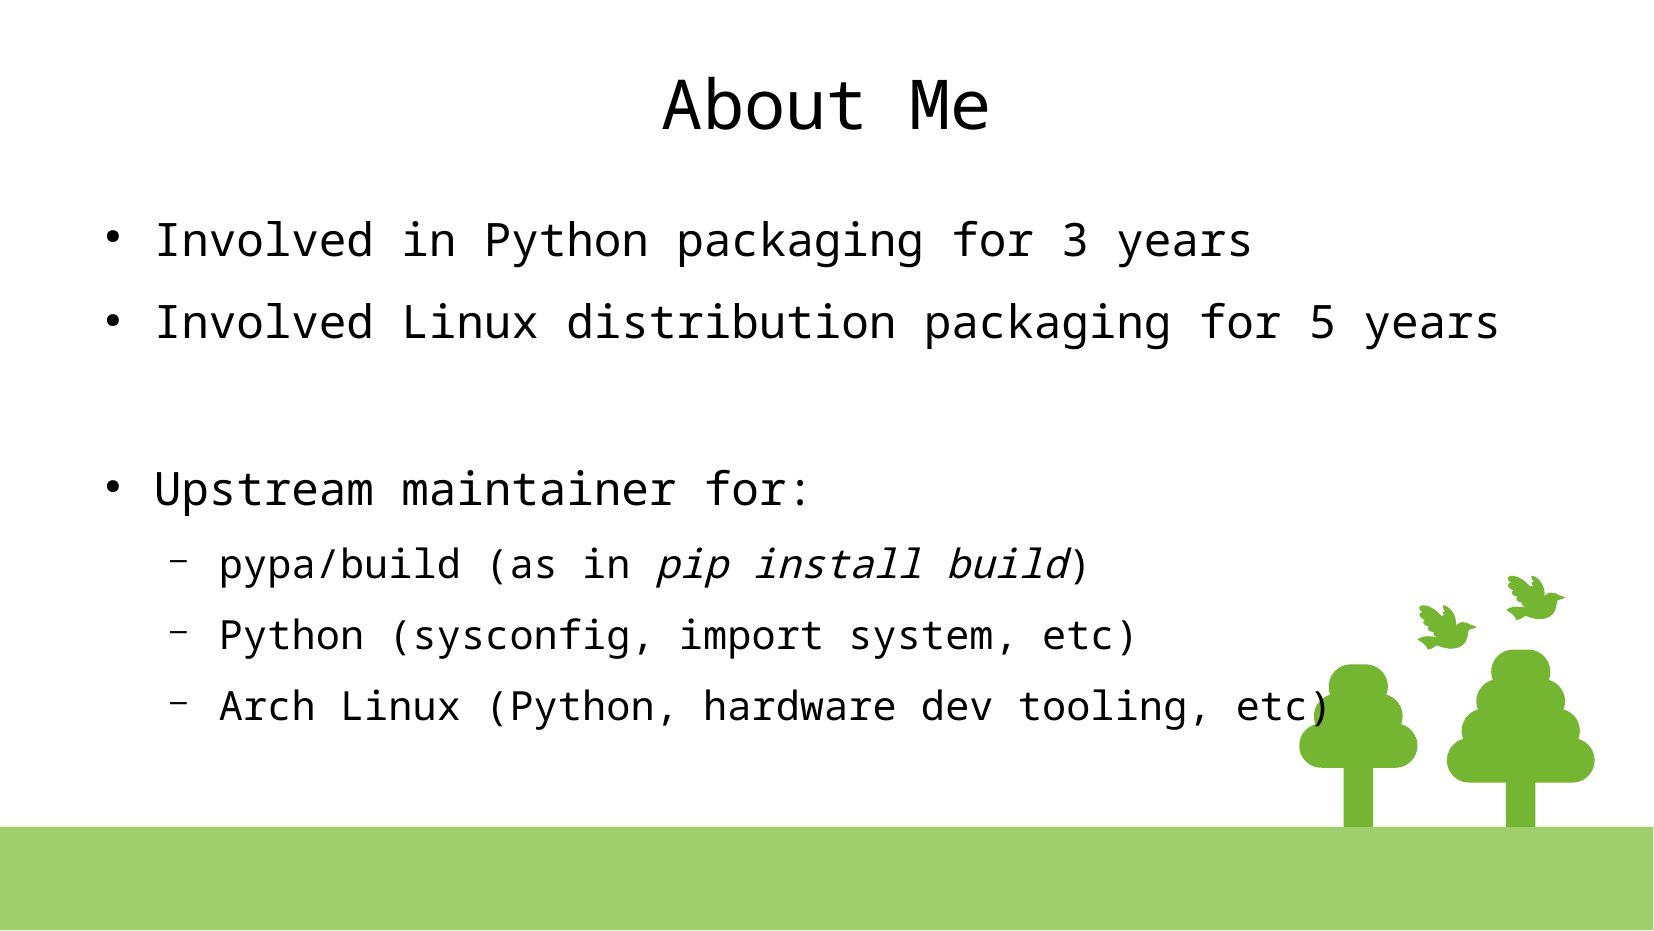

# About Me
Involved in Python packaging for 3 years
Involved Linux distribution packaging for 5 years
Upstream maintainer for:
pypa/build (as in pip install build)
Python (sysconfig, import system, etc)
Arch Linux (Python, hardware dev tooling, etc)